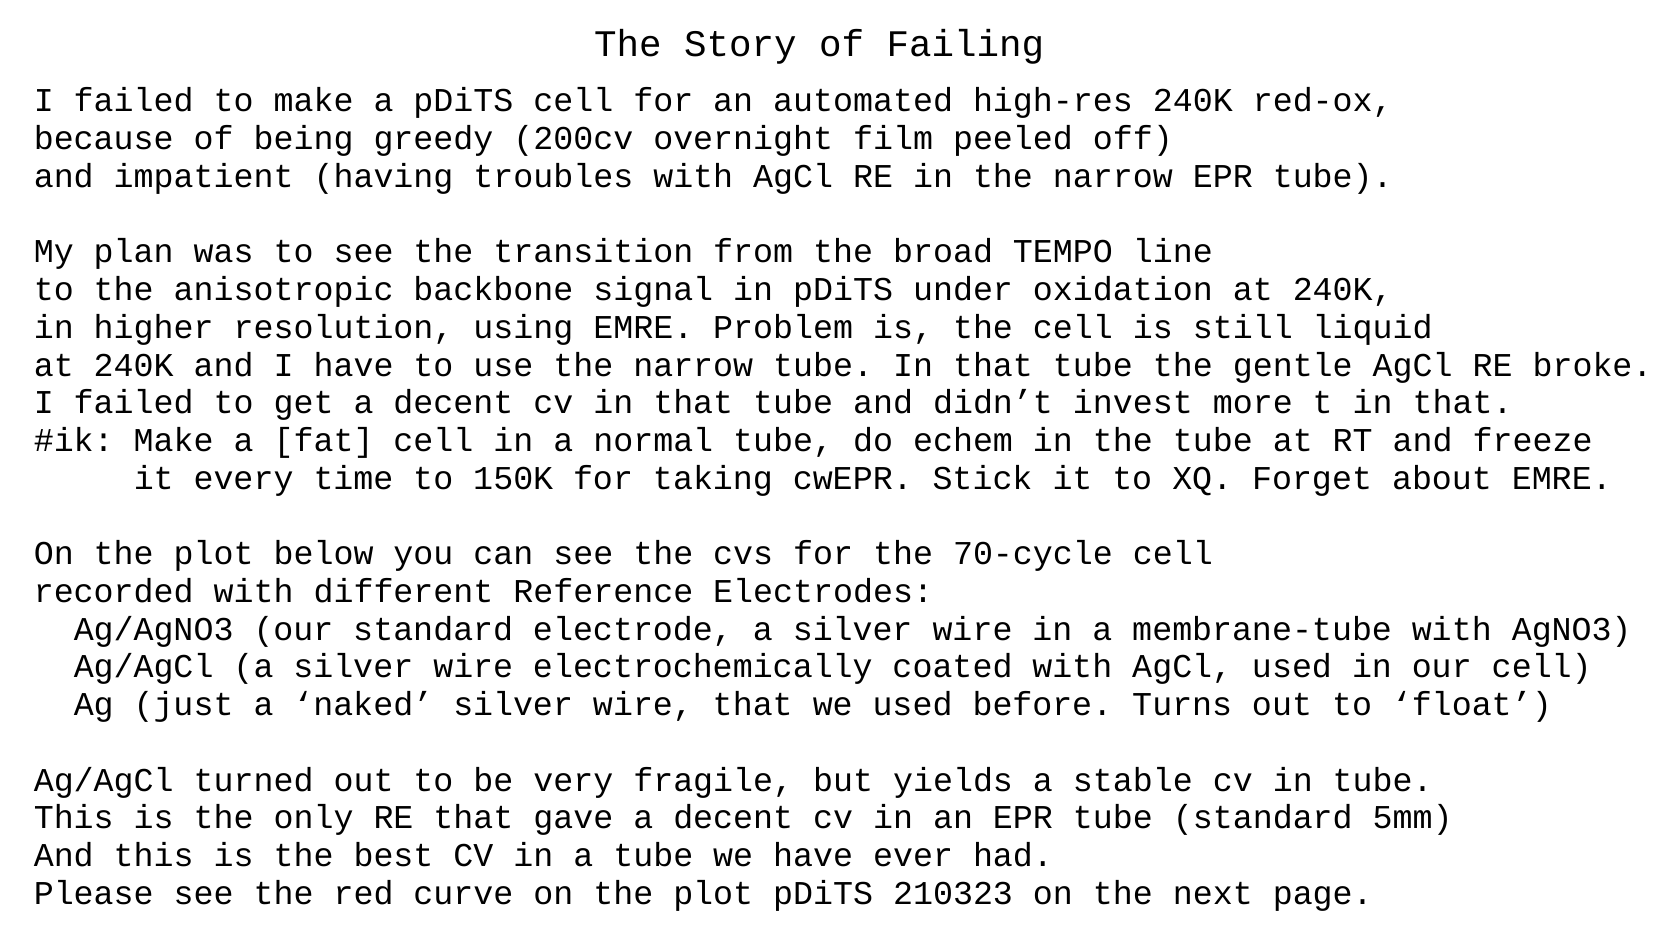

The Story of Failing
I failed to make a pDiTS cell for an automated high-res 240K red-ox,
because of being greedy (200cv overnight film peeled off)
and impatient (having troubles with AgCl RE in the narrow EPR tube).
My plan was to see the transition from the broad TEMPO line
to the anisotropic backbone signal in pDiTS under oxidation at 240K,
in higher resolution, using EMRE. Problem is, the cell is still liquid
at 240K and I have to use the narrow tube. In that tube the gentle AgCl RE broke.
I failed to get a decent cv in that tube and didn’t invest more t in that.
#ik: Make a [fat] cell in a normal tube, do echem in the tube at RT and freeze
 it every time to 150K for taking cwEPR. Stick it to XQ. Forget about EMRE.
On the plot below you can see the cvs for the 70-cycle cell
recorded with different Reference Electrodes:
 Ag/AgNO3 (our standard electrode, a silver wire in a membrane-tube with AgNO3)
 Ag/AgCl (a silver wire electrochemically coated with AgCl, used in our cell)
 Ag (just a ‘naked’ silver wire, that we used before. Turns out to ‘float’)
Ag/AgCl turned out to be very fragile, but yields a stable cv in tube.
This is the only RE that gave a decent cv in an EPR tube (standard 5mm)
And this is the best CV in a tube we have ever had.
Please see the red curve on the plot pDiTS 210323 on the next page.